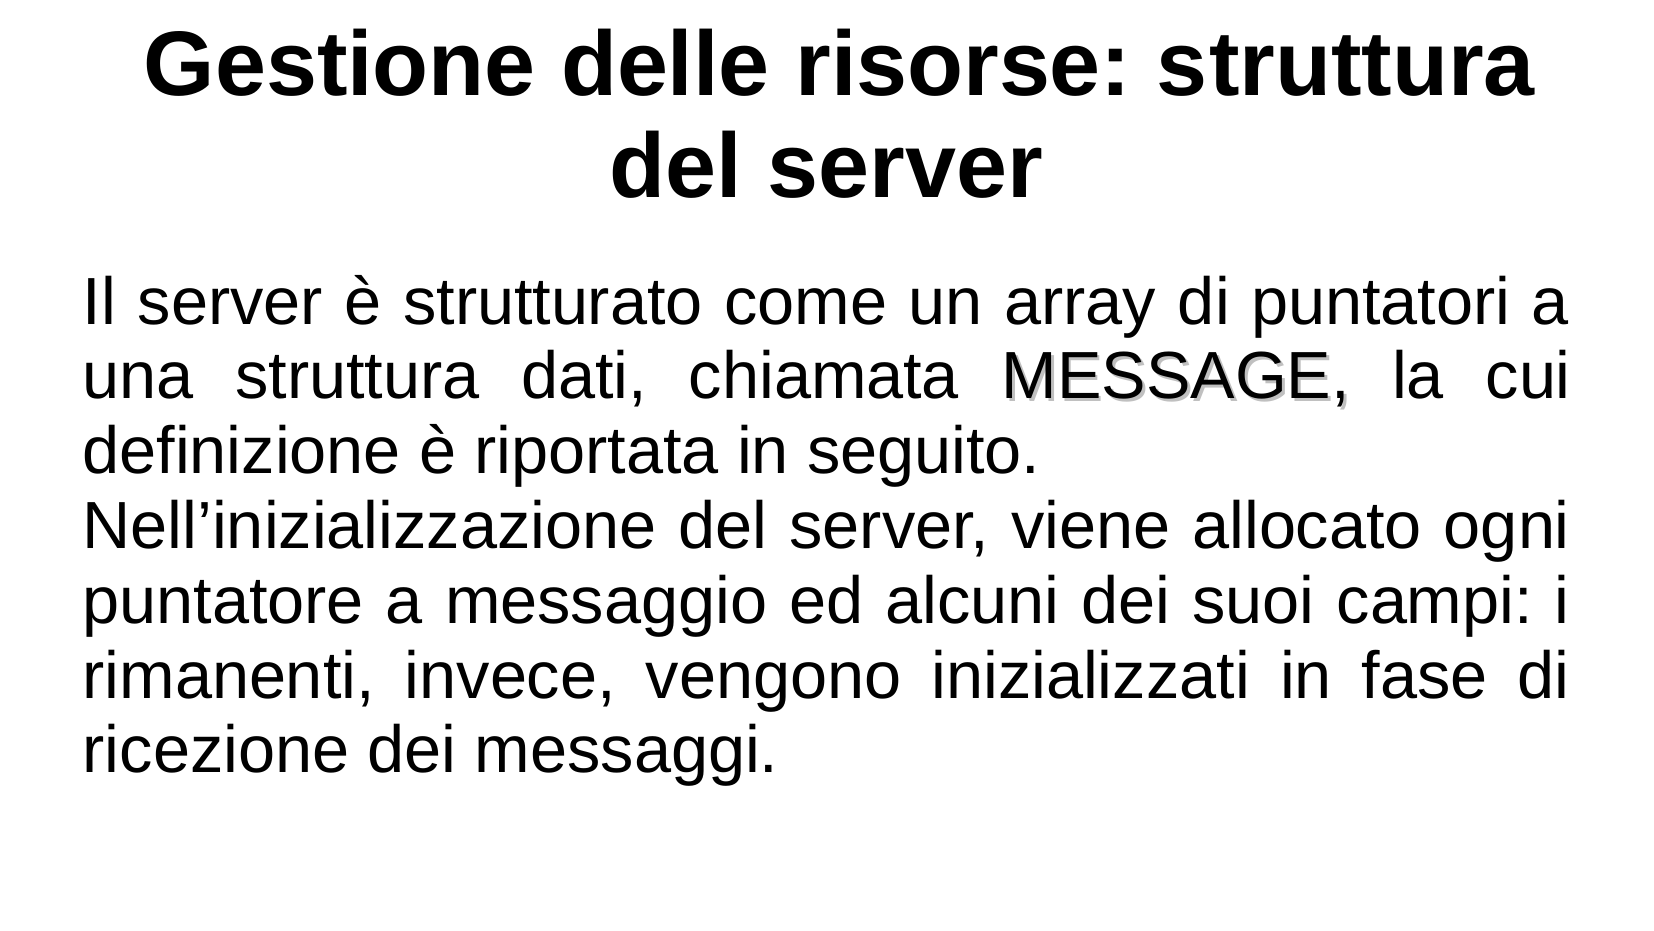

Gestione delle risorse: struttura del server
# Il server è strutturato come un array di puntatori a una struttura dati, chiamata MESSAGE, la cui definizione è riportata in seguito.
Nell’inizializzazione del server, viene allocato ogni puntatore a messaggio ed alcuni dei suoi campi: i rimanenti, invece, vengono inizializzati in fase di ricezione dei messaggi.